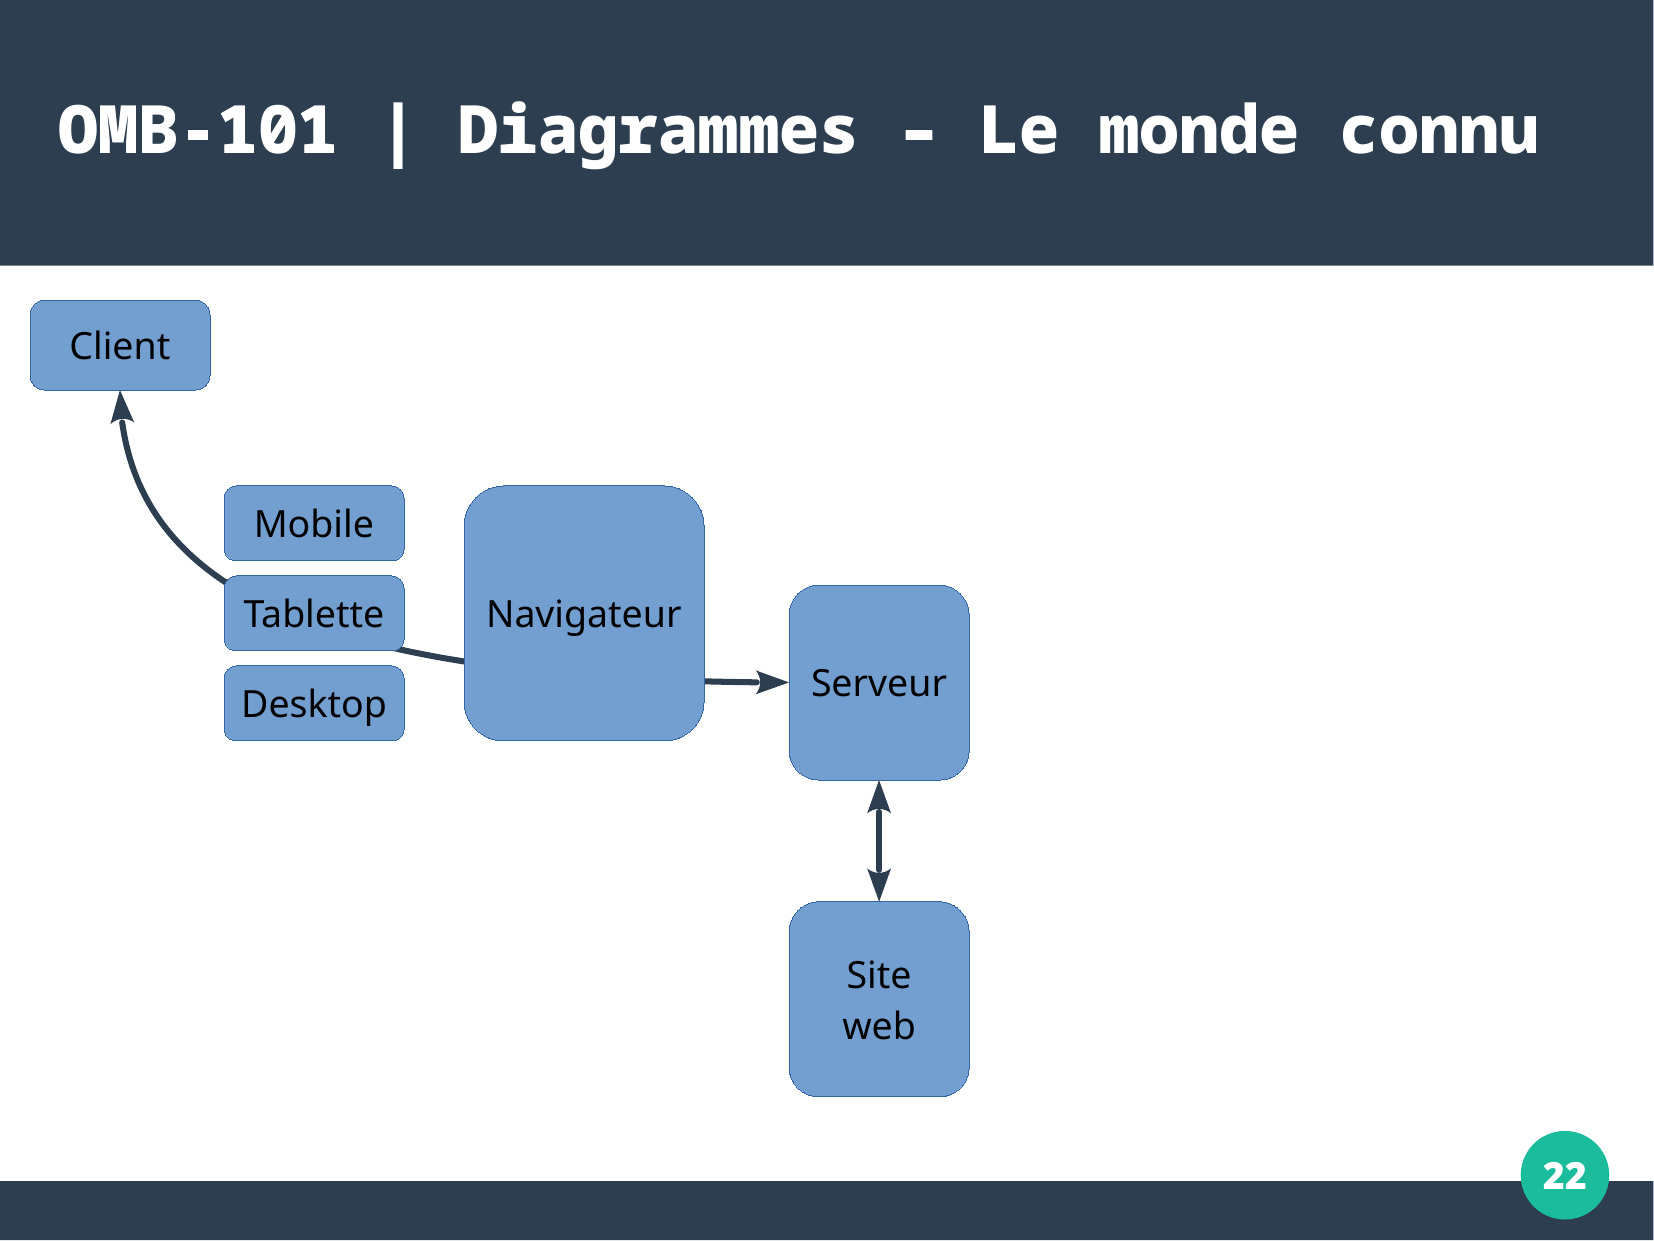

# OMB-101 | Diagrammes – Le monde connu
Client
Mobile
Navigateur
Tablette
Serveur
Desktop
Site
web
22